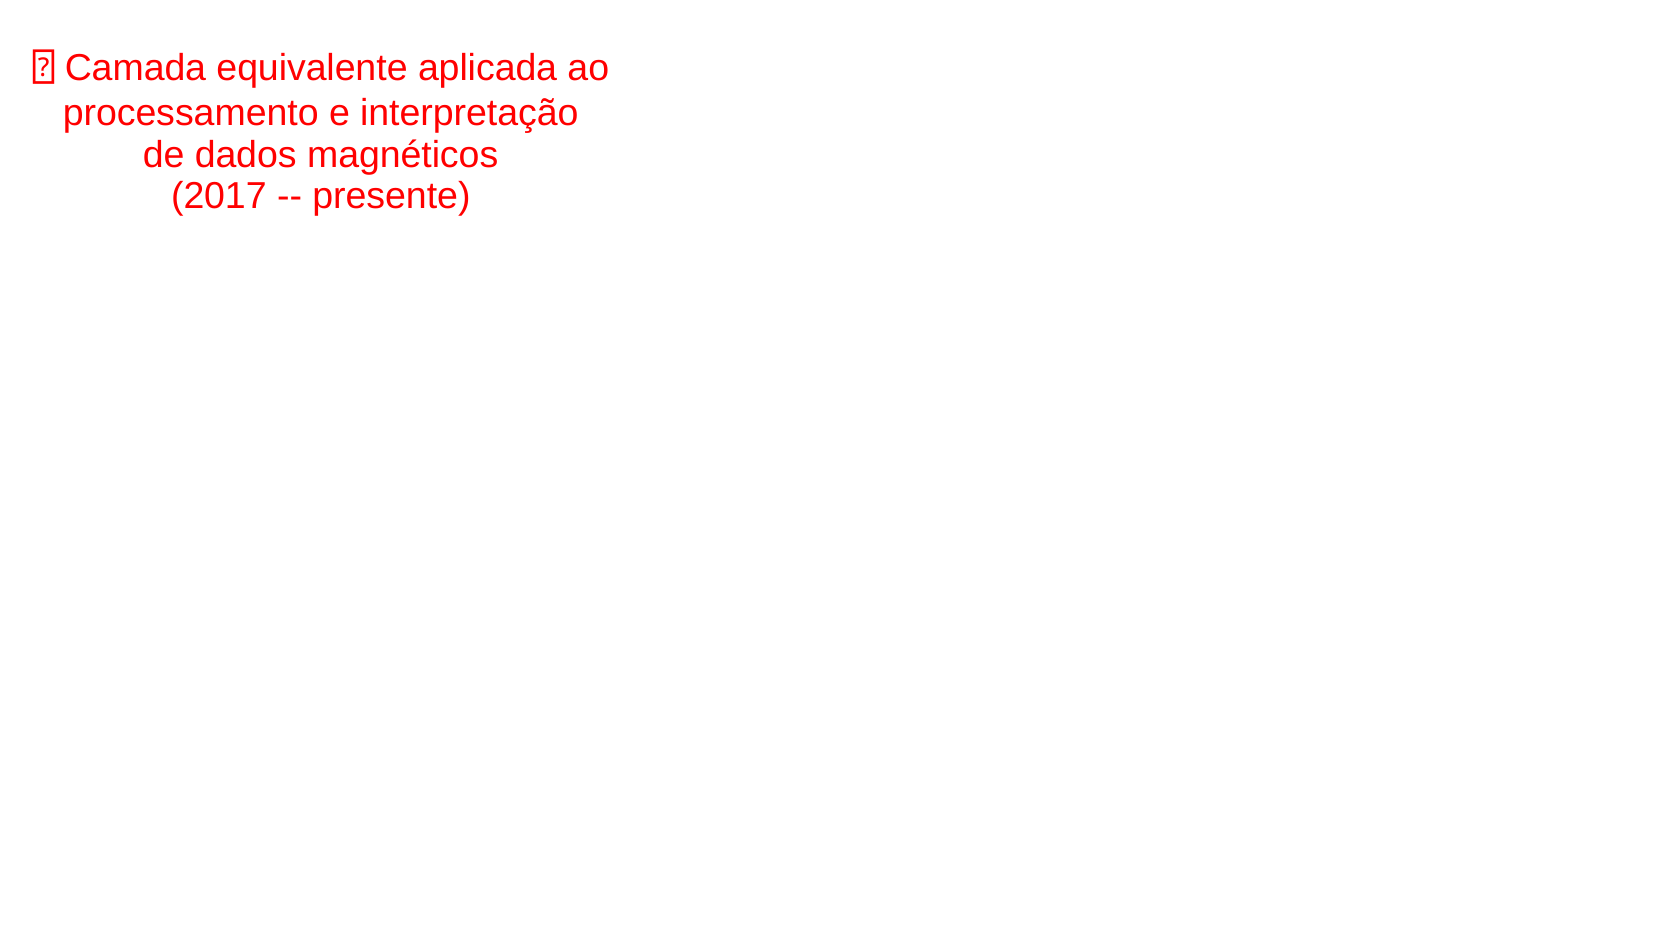

⍰ Camada equivalente aplicada ao processamento e interpretação
de dados magnéticos
(2017 -- presente)